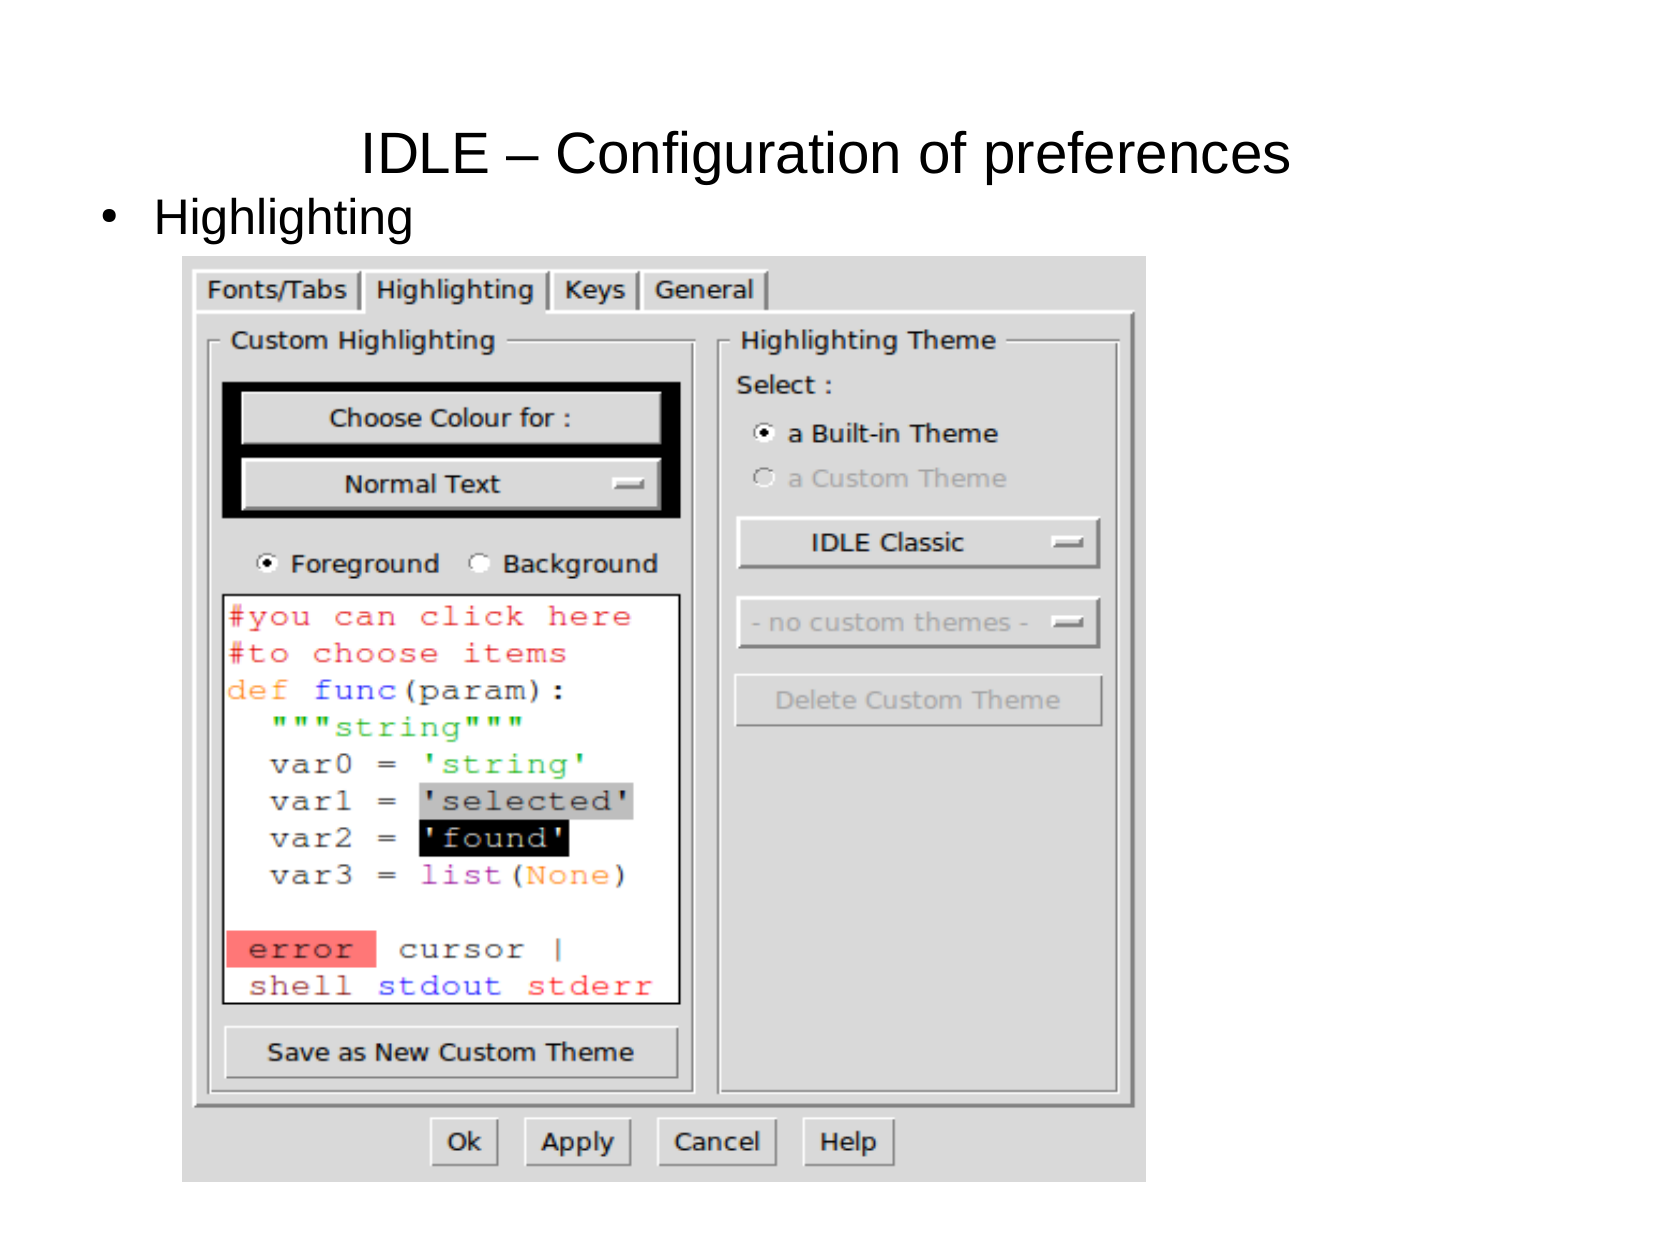

# IDLE – Configuration of preferences
Highlighting